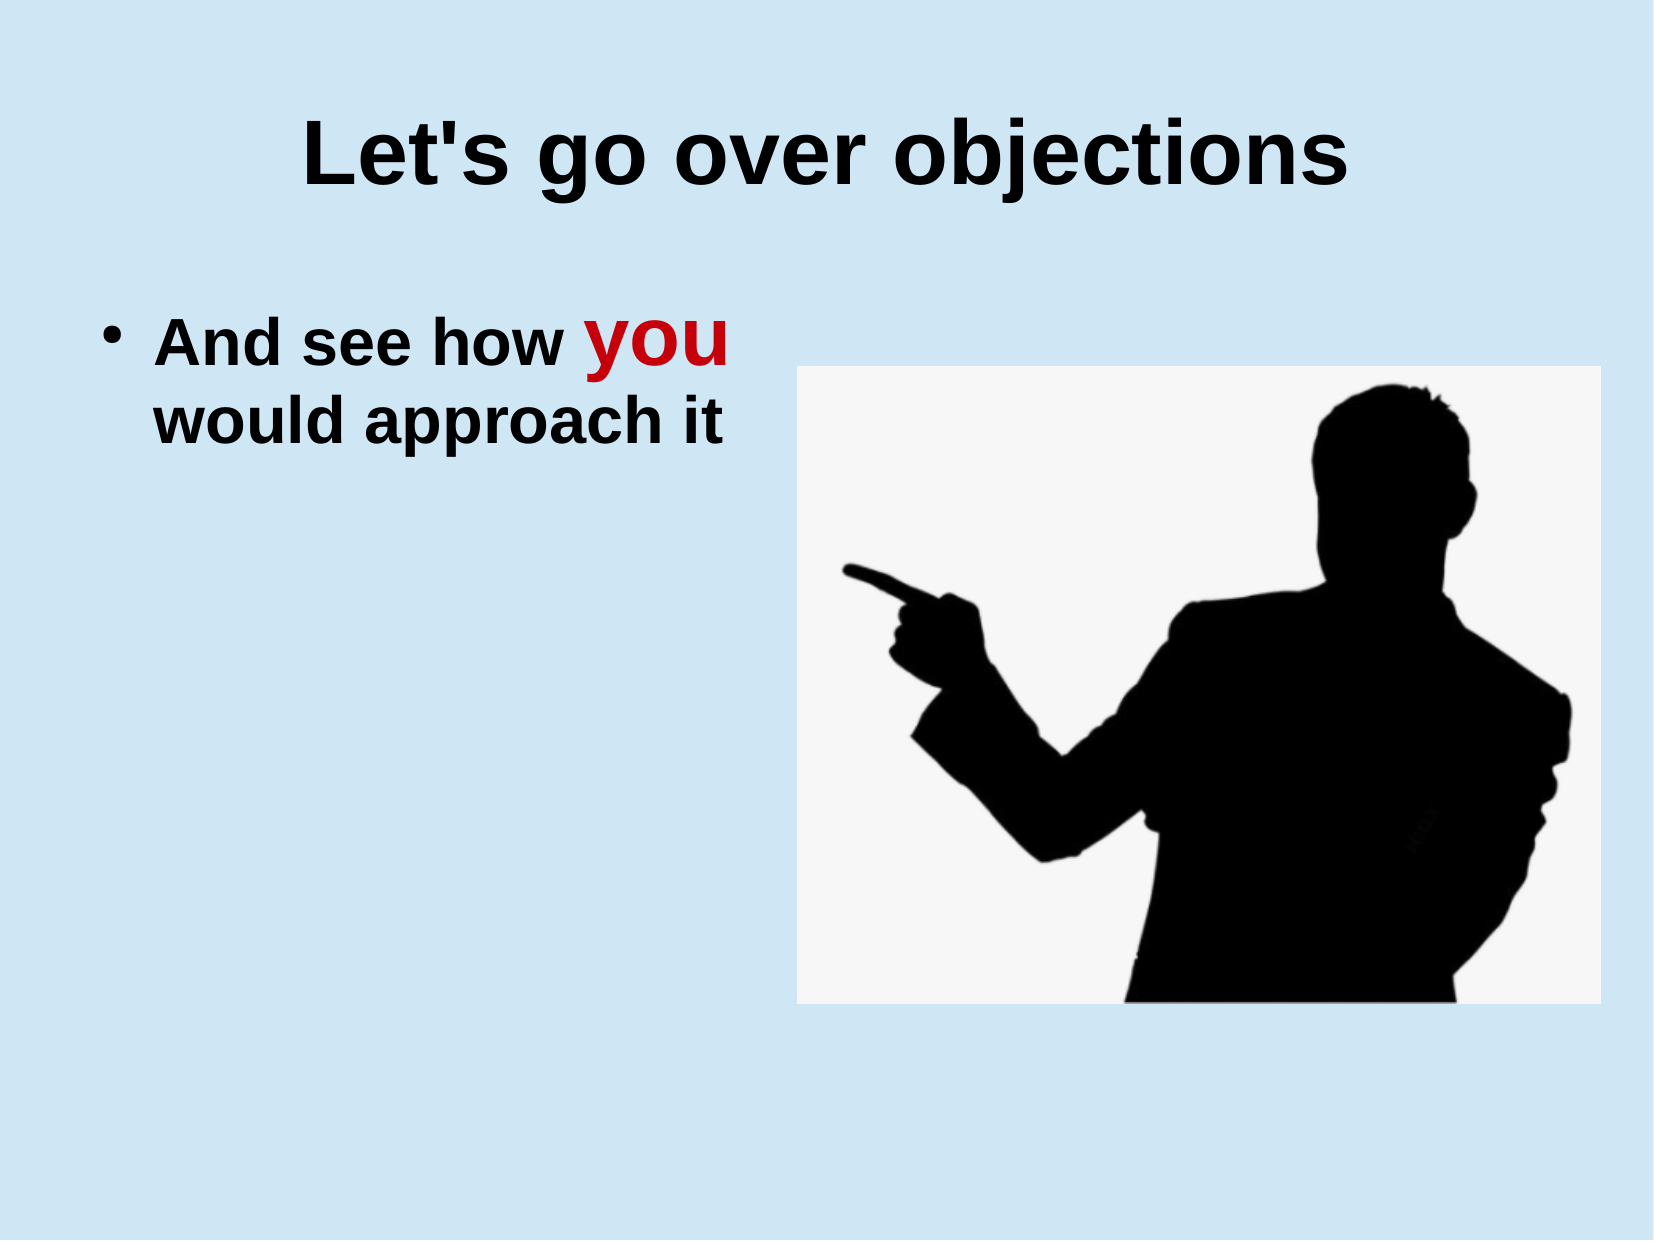

# Let's go over objections
And see how you
would approach it